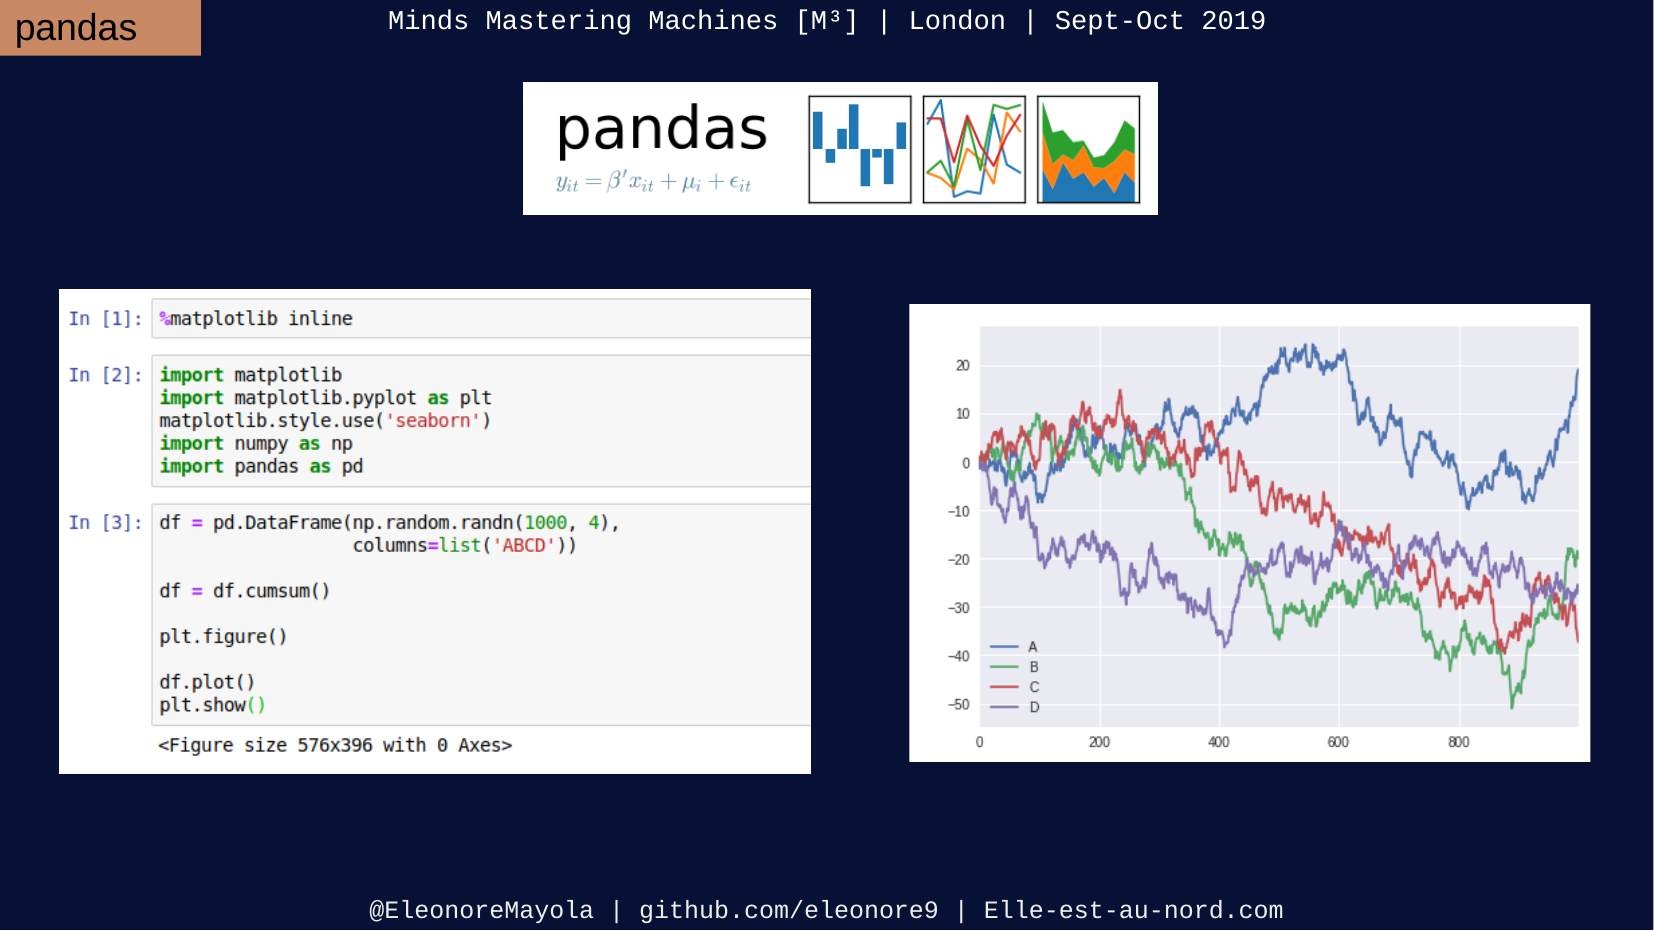

Minds Mastering Machines [M³] | London | Sept-Oct 2019
pandas
@EleonoreMayola | github.com/eleonore9 | Elle-est-au-nord.com